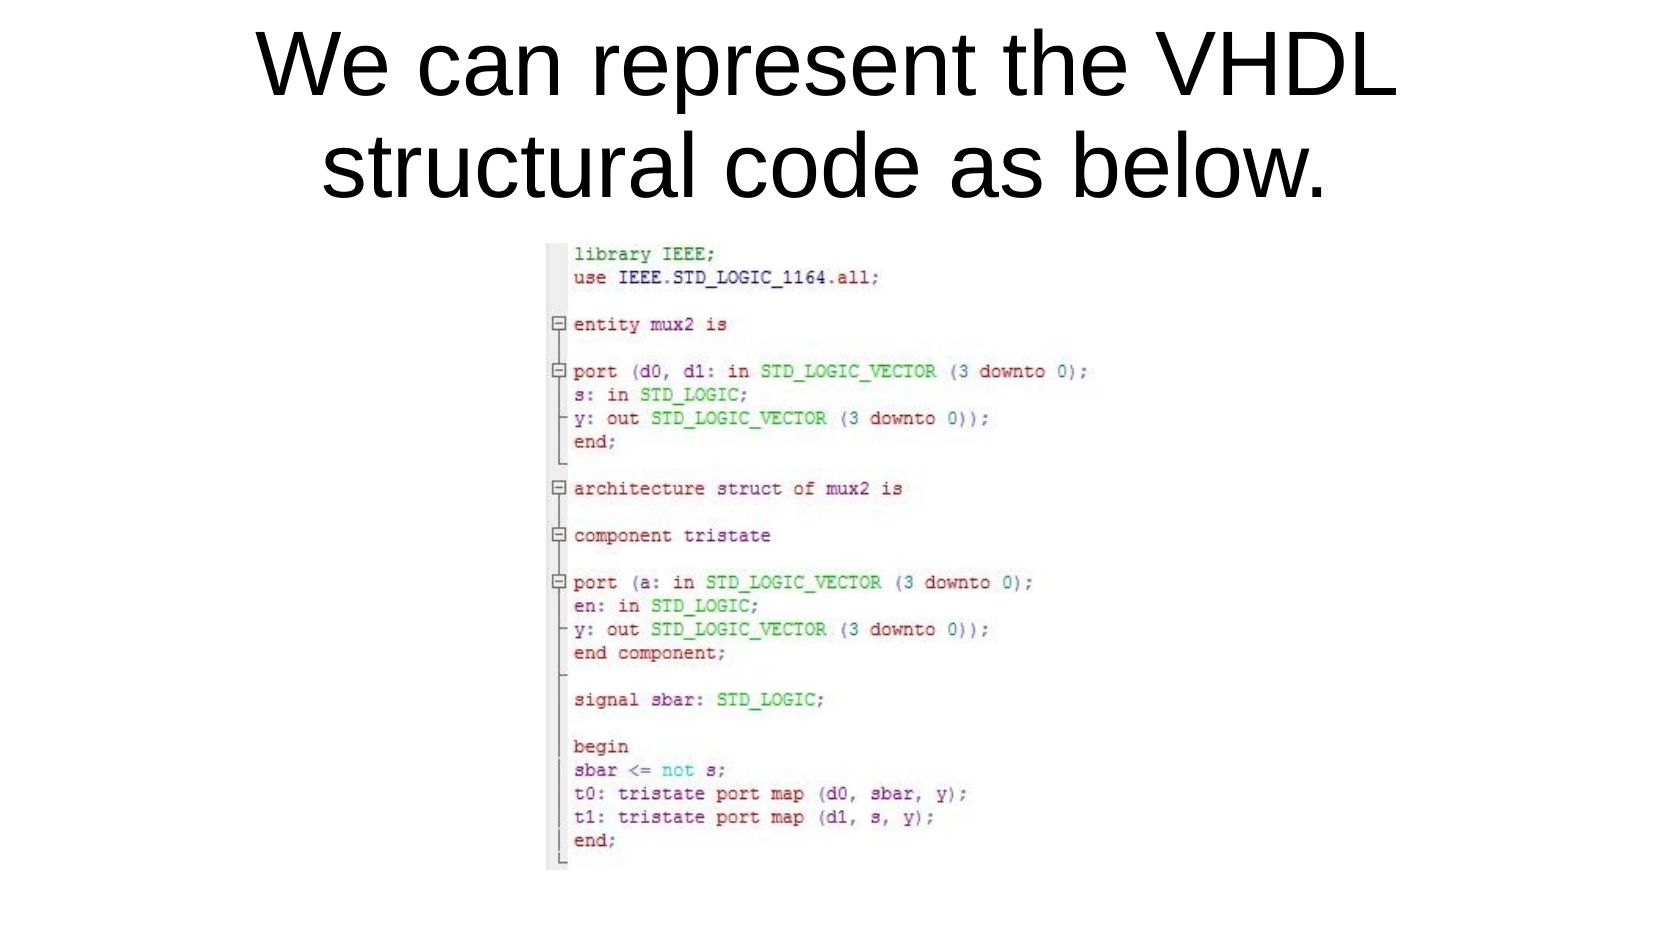

# We can represent the VHDL structural code as below.